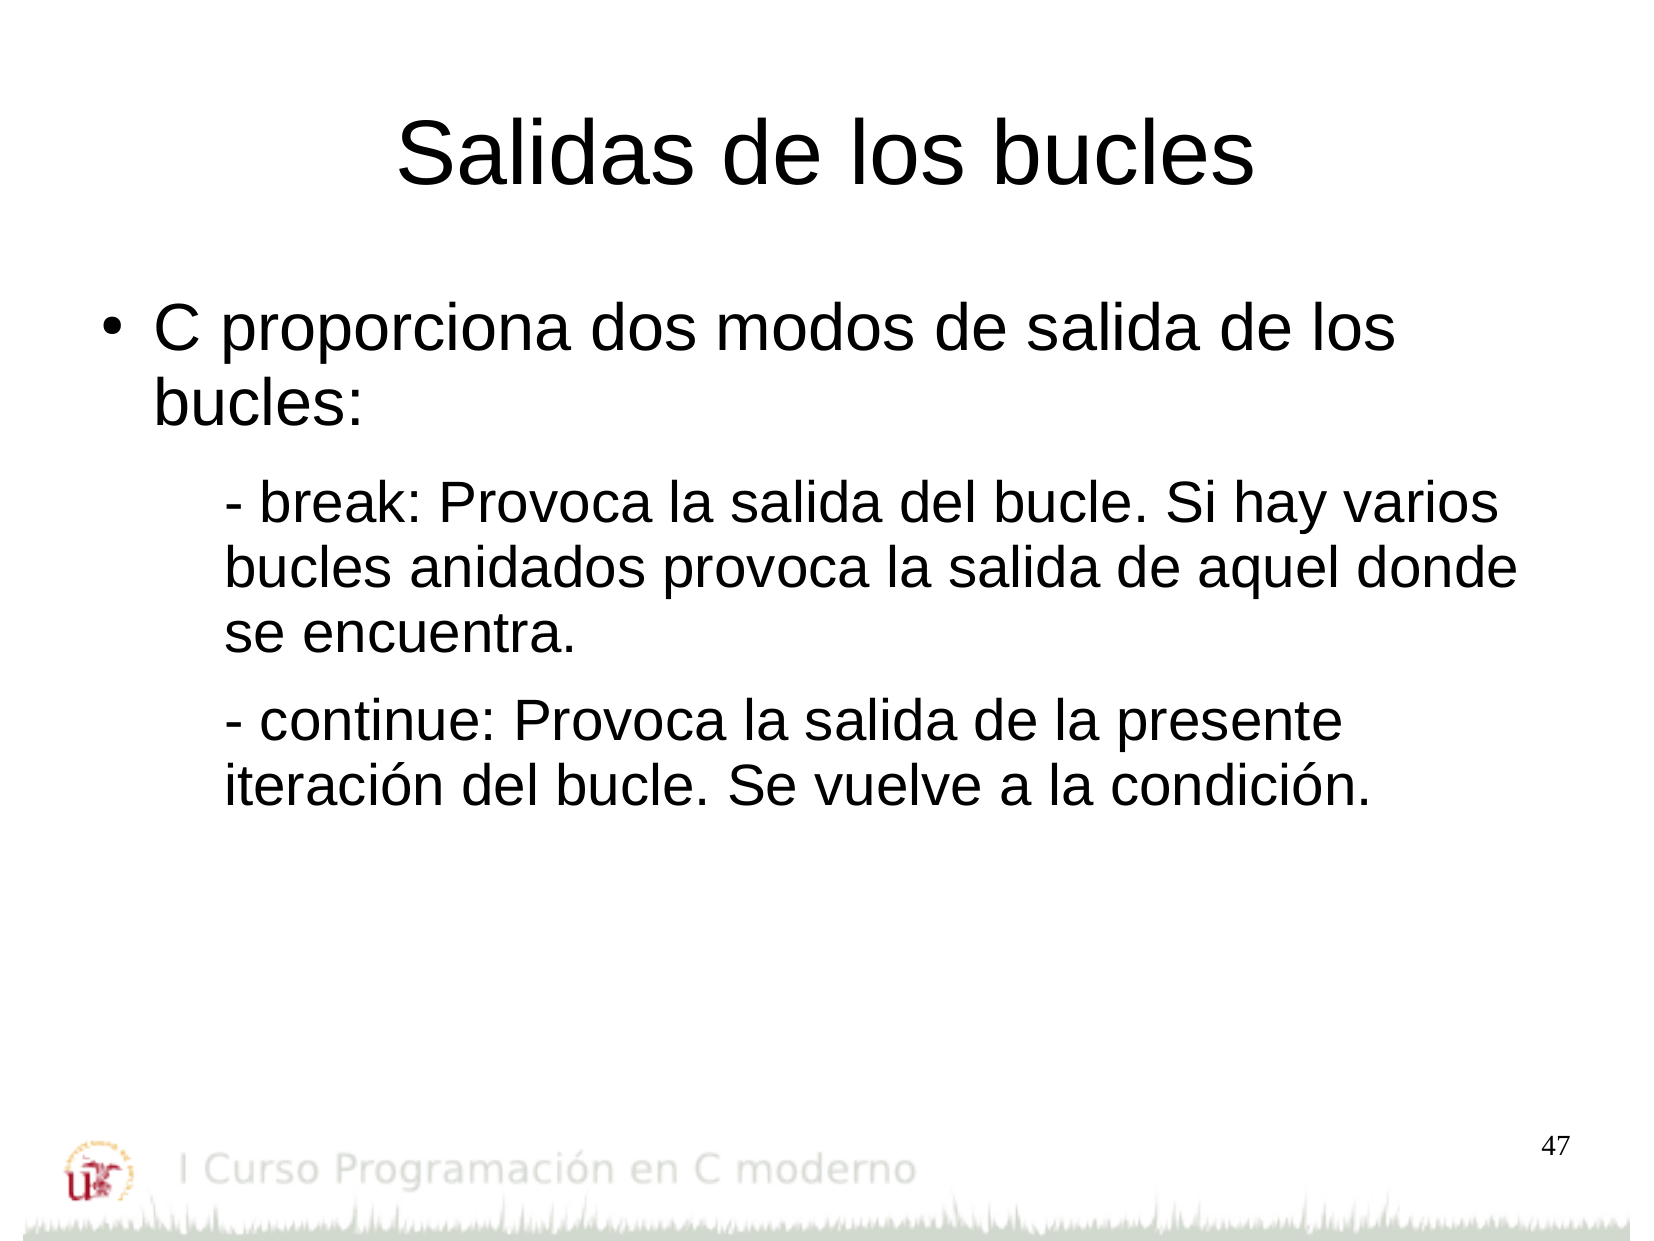

# Salidas de los bucles
C proporciona dos modos de salida de los bucles:
- break: Provoca la salida del bucle. Si hay varios bucles anidados provoca la salida de aquel donde se encuentra.
- continue: Provoca la salida de la presente iteración del bucle. Se vuelve a la condición.
47